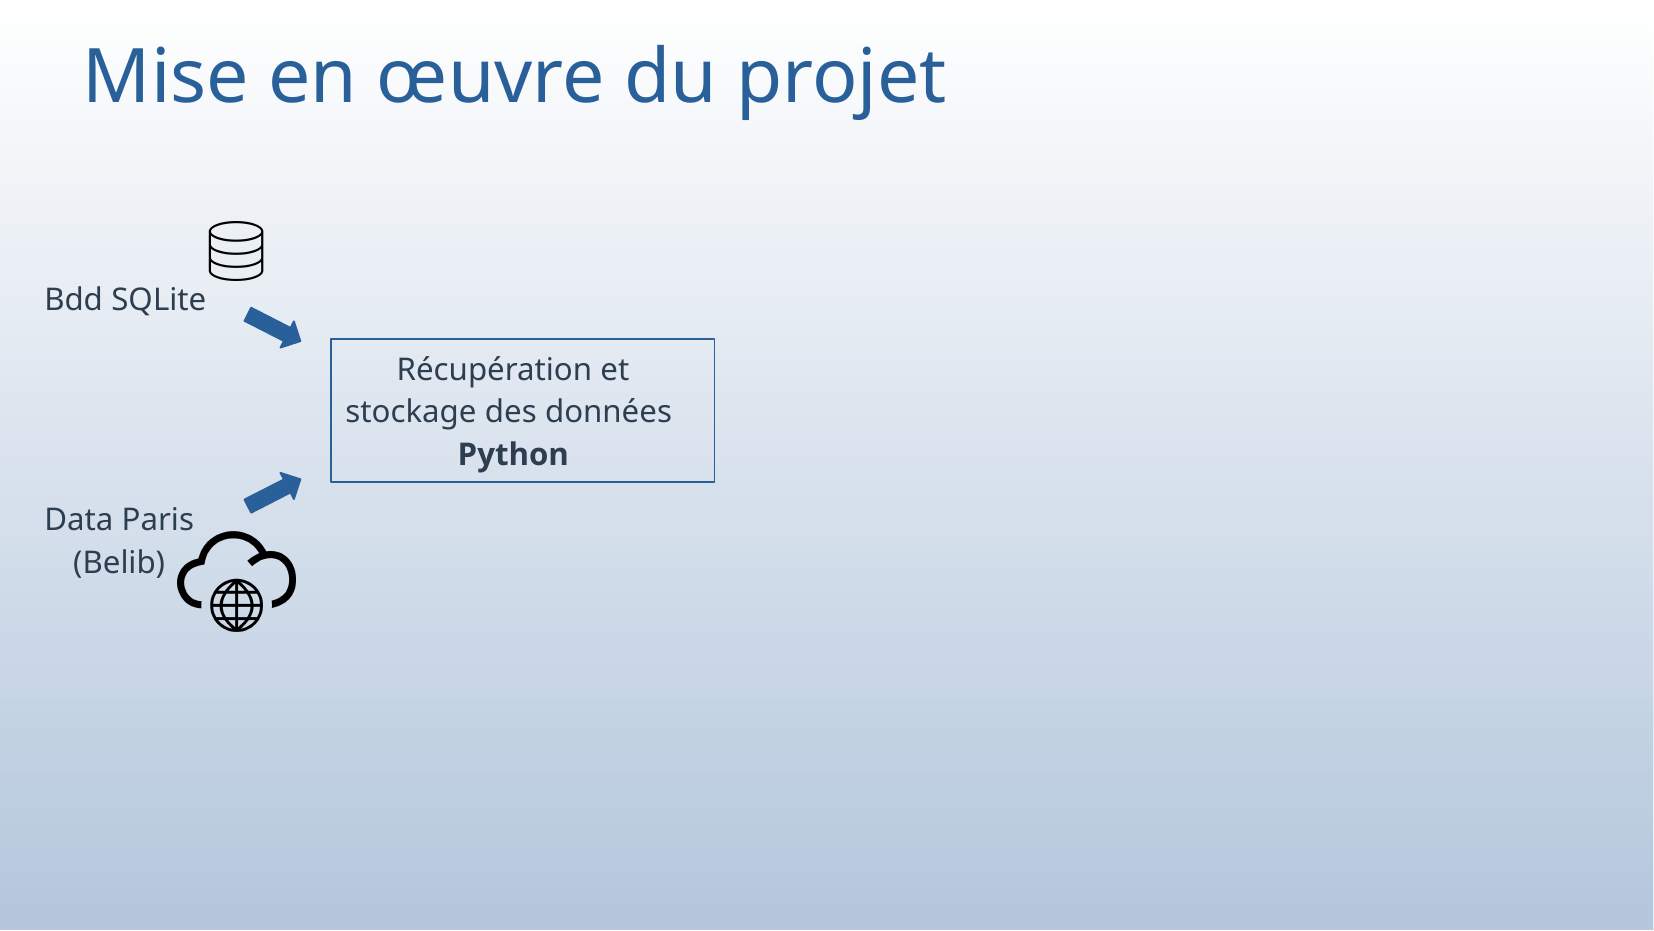

# Mise en œuvre du projet
Bdd SQLite
Récupération et stockage des données
Python
Data Paris (Belib)